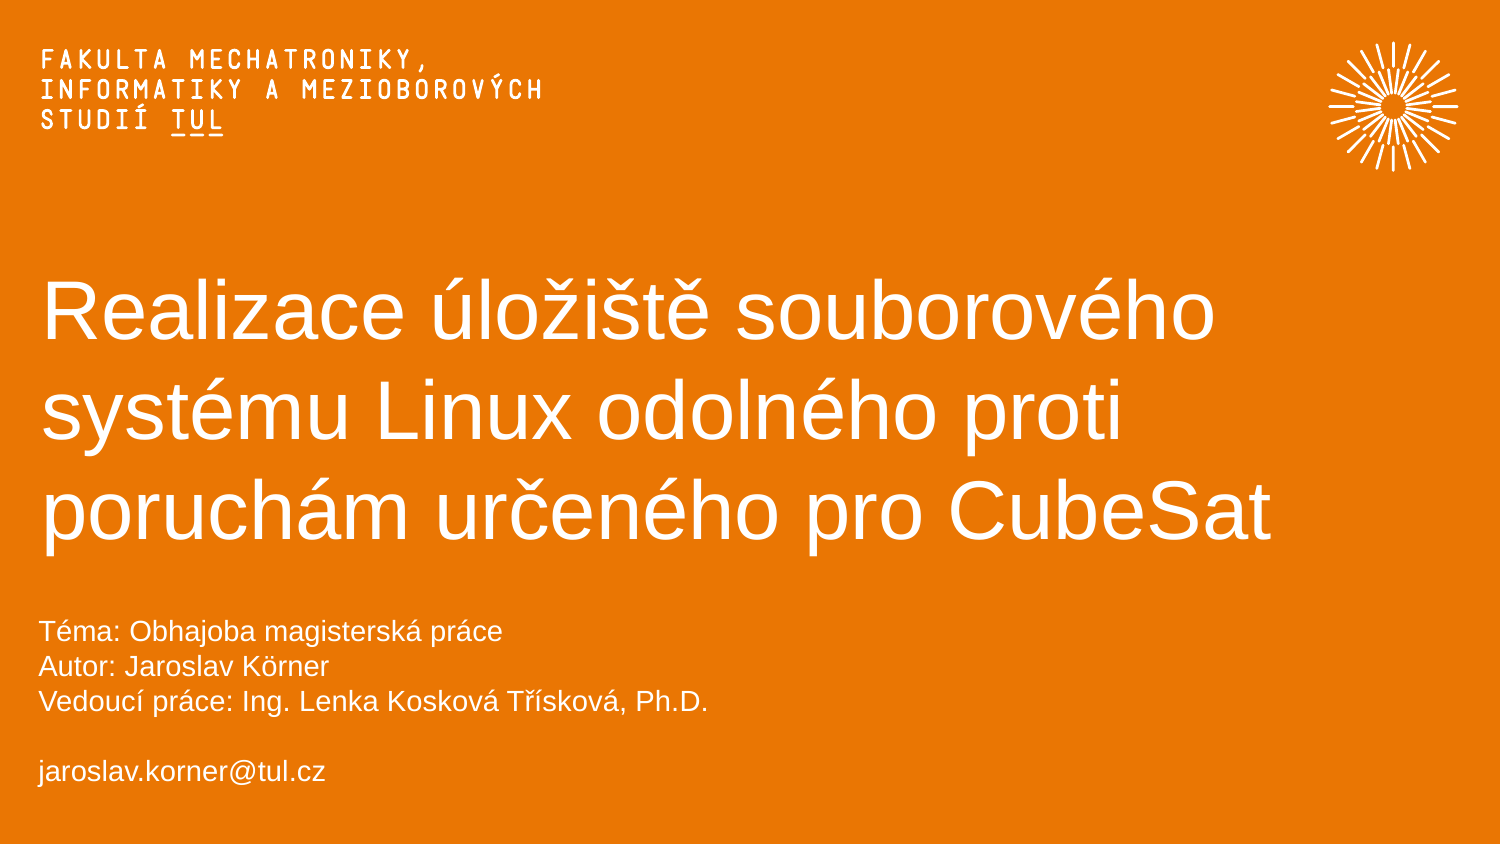

Realizace úložiště souborového systému Linux odolného proti poruchám určeného pro CubeSat
# Téma: Obhajoba magisterská práce
Autor: Jaroslav Körner
Vedoucí práce: Ing. Lenka Kosková Třísková, Ph.D.
jaroslav.korner@tul.cz